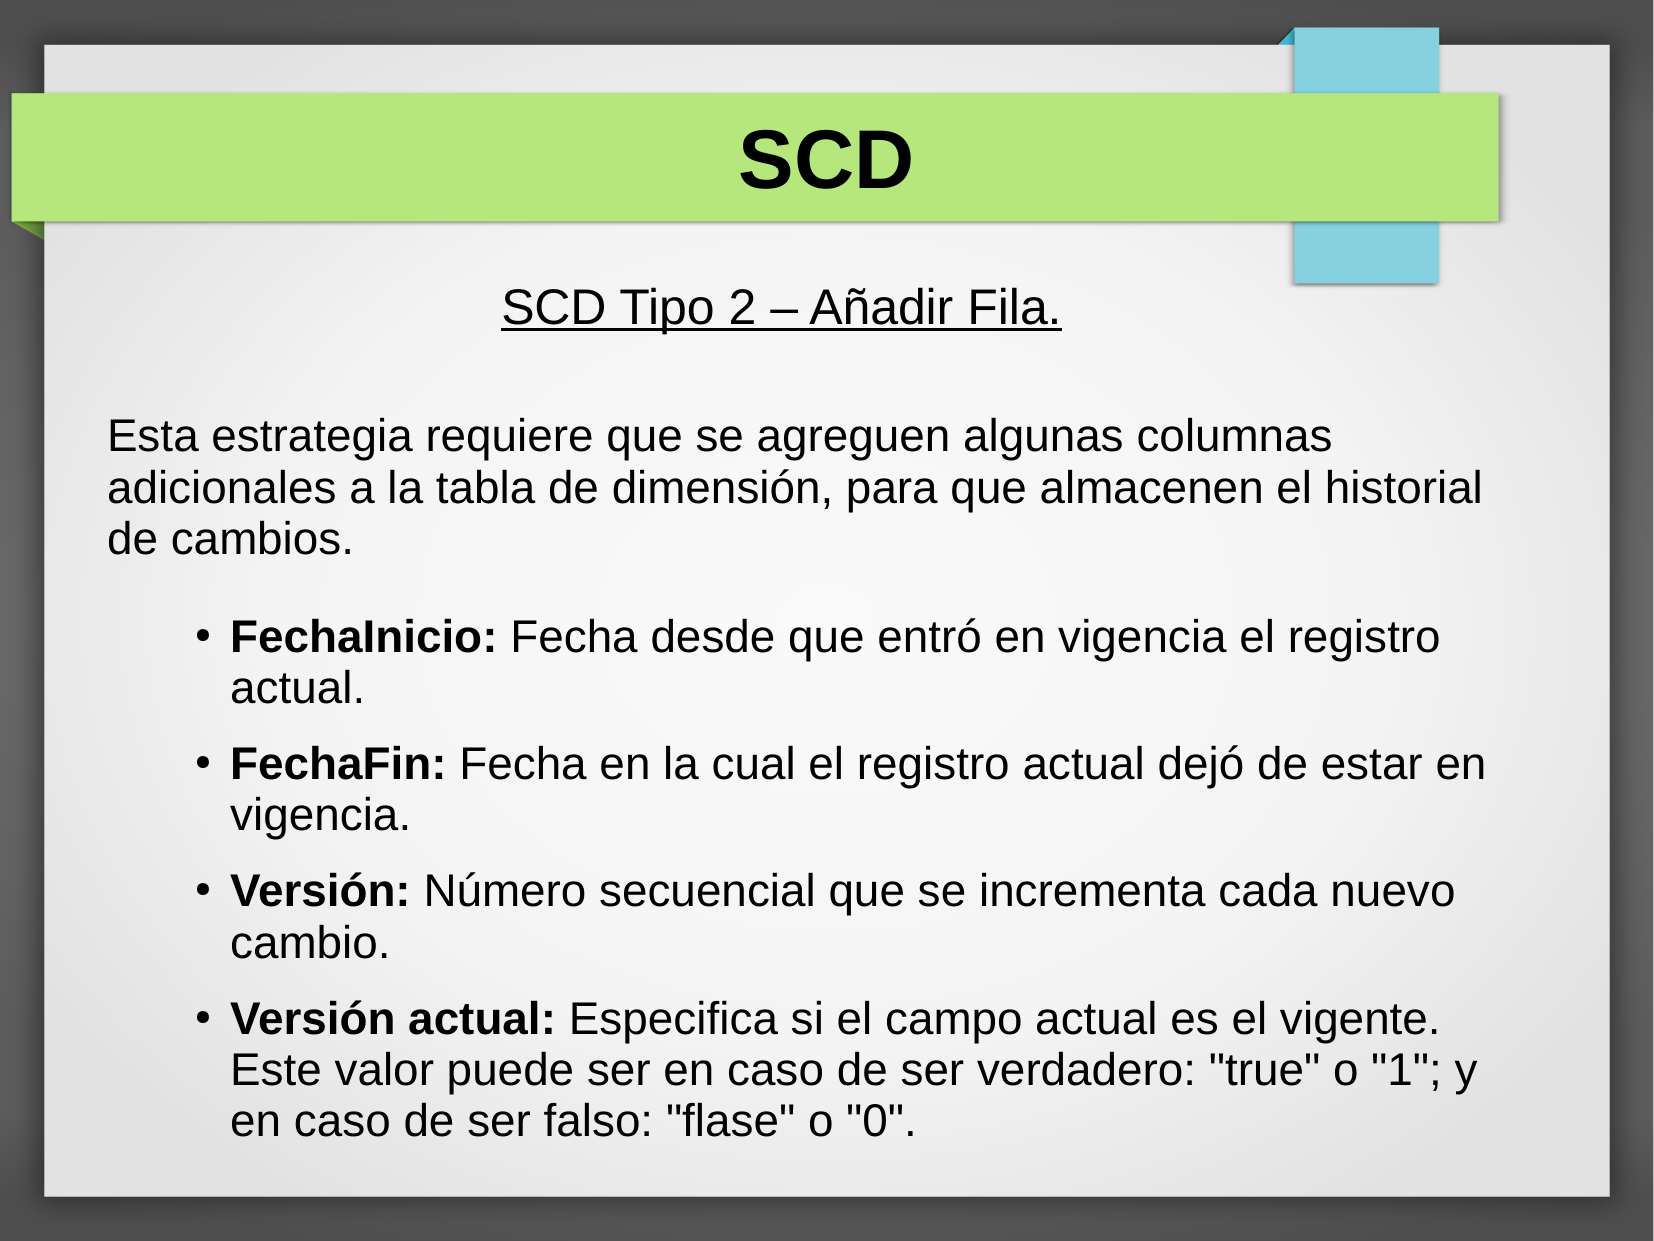

# SCD
SCD Tipo 2 – Añadir Fila.
Esta estrategia requiere que se agreguen algunas columnas adicionales a la tabla de dimensión, para que almacenen el historial de cambios.
FechaInicio: Fecha desde que entró en vigencia el registro actual.
FechaFin: Fecha en la cual el registro actual dejó de estar en vigencia.
Versión: Número secuencial que se incrementa cada nuevo cambio.
Versión actual: Especifica si el campo actual es el vigente. Este valor puede ser en caso de ser verdadero: "true" o "1"; y en caso de ser falso: "flase" o "0".